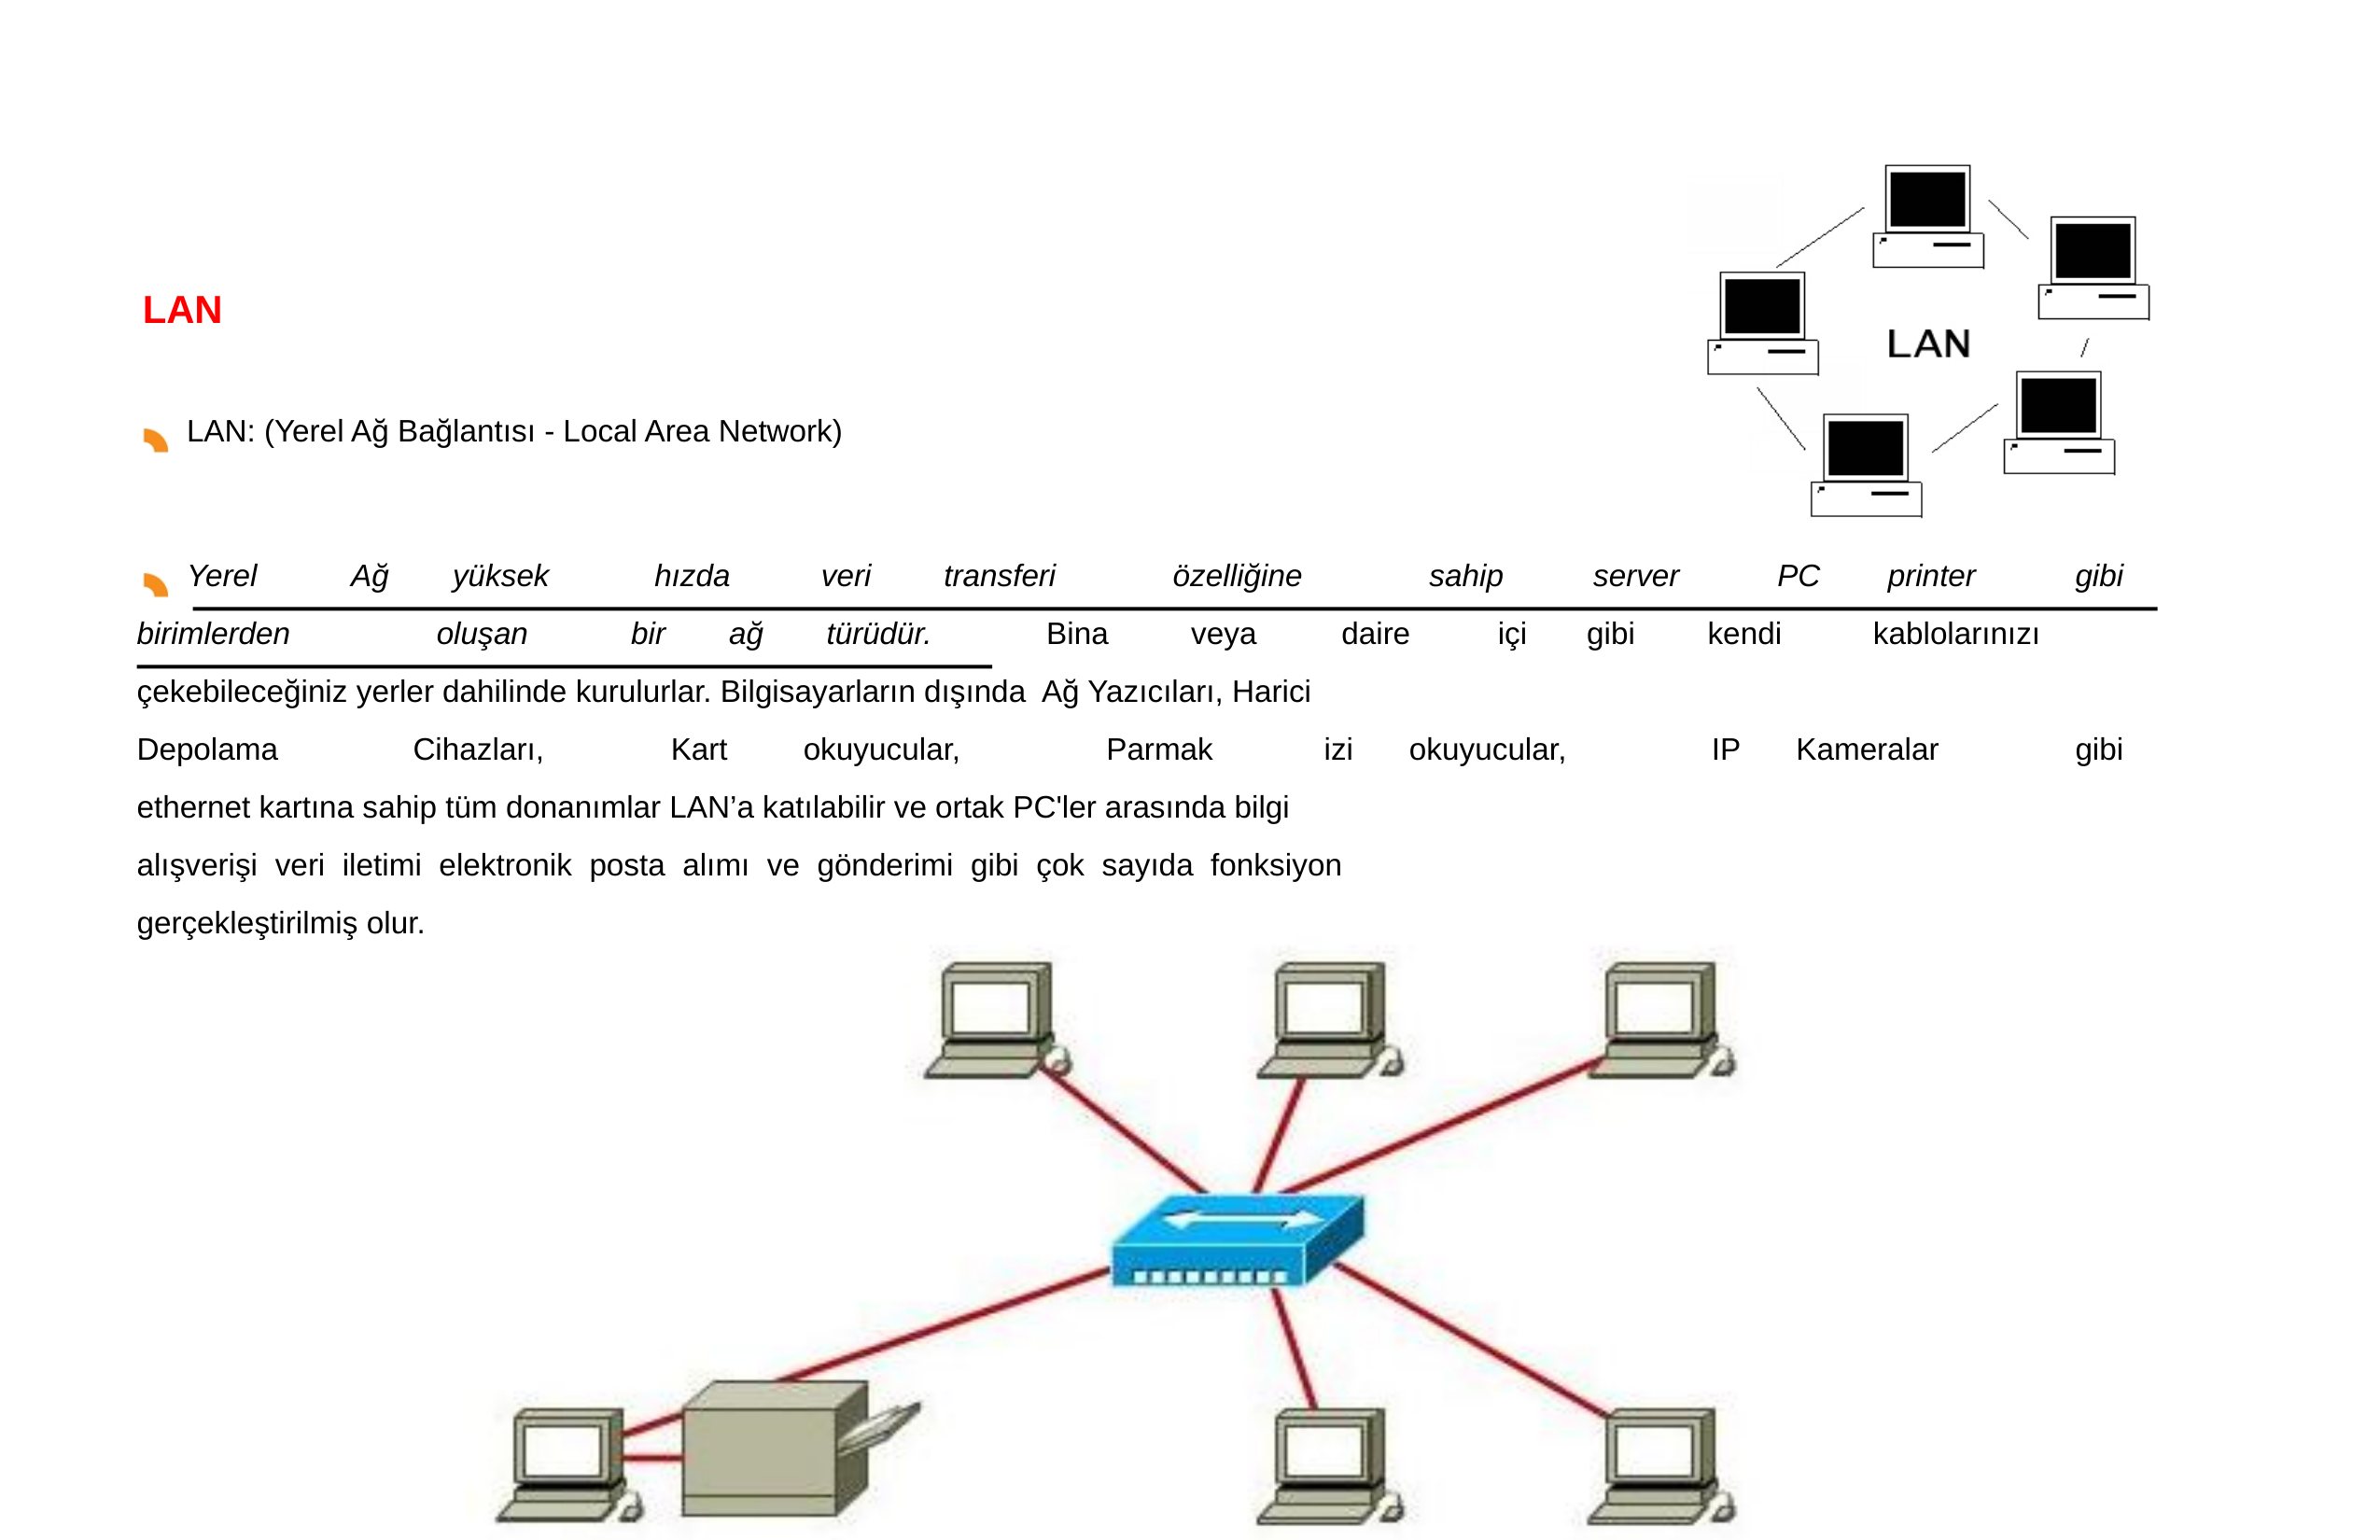

LAN
 LAN: (Yerel Ağ Bağlantısı - Local Area Network)
 Yerel
Ağ
yüksek
hızda
veri
transferi
özelliğine
sahip
server
PC
printer
gibi
birimlerden
oluşan
bir
ağ
türüdür.
Bina
veya
daire
içi
gibi
kendi
kablolarınızı
çekebileceğiniz yerler dahilinde kurulurlar. Bilgisayarların dışında Ağ Yazıcıları, Harici
Depolama
Cihazları,
Kart
okuyucular,
Parmak
izi
okuyucular,
IP
Kameralar
gibi
ethernet kartına sahip tüm donanımlar LAN’a katılabilir ve ortak PC'ler arasında bilgi
alışverişi veri iletimi elektronik posta alımı ve gönderimi gibi çok sayıda fonksiyon
gerçekleştirilmiş olur.
Gizli, (c) 2011